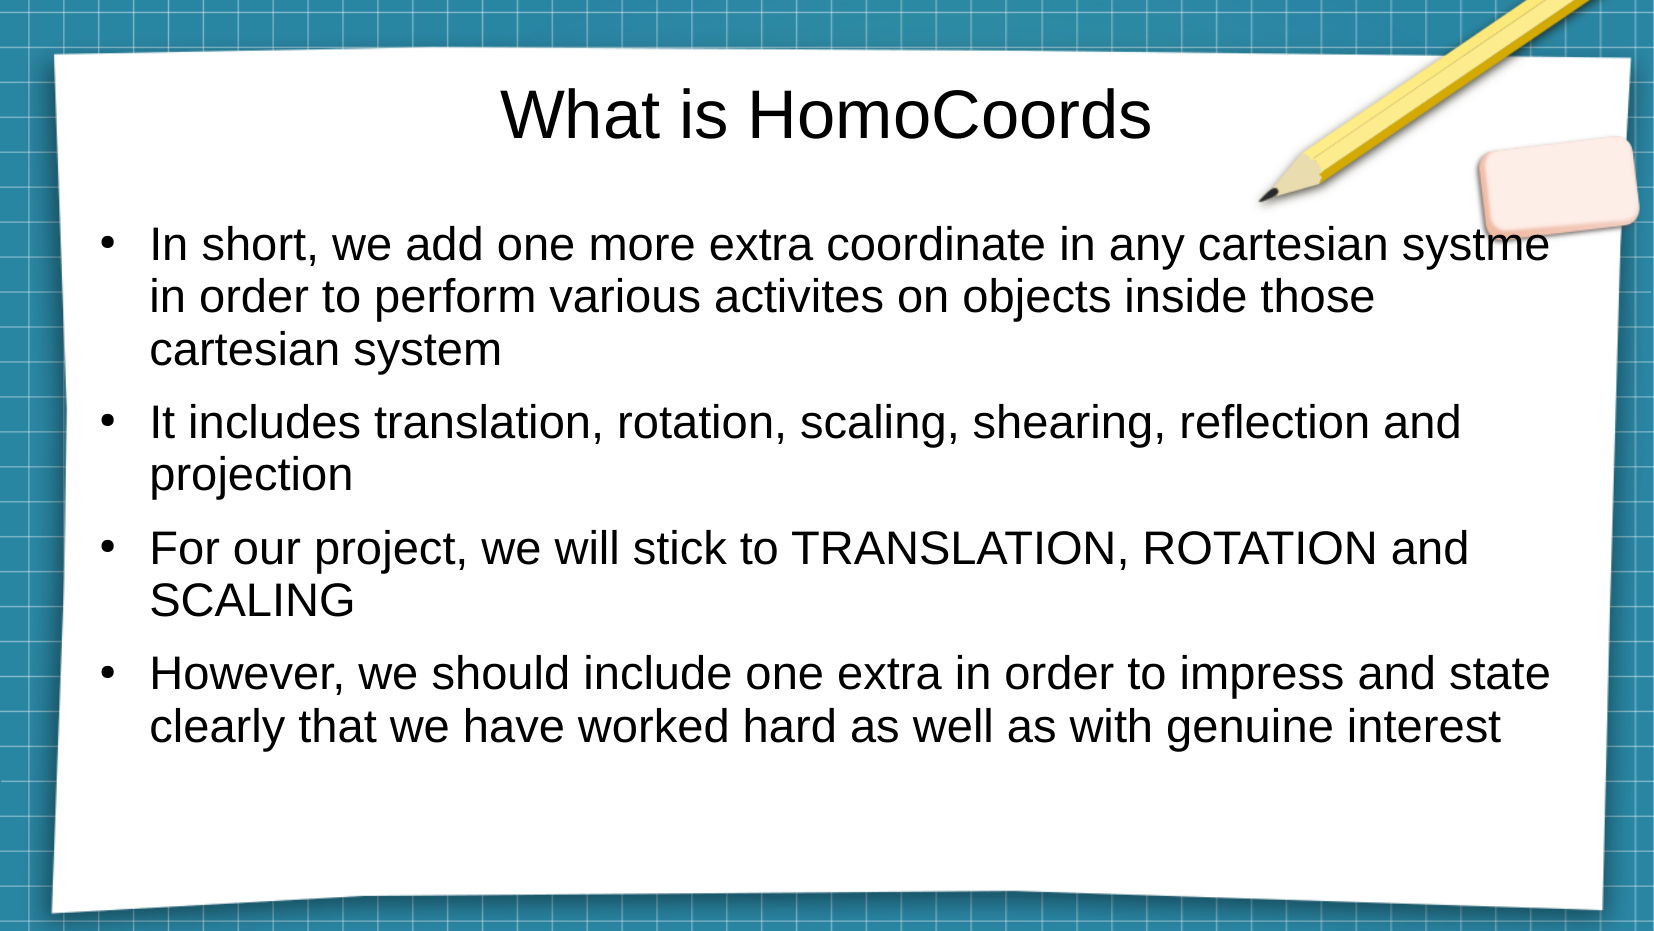

# What is HomoCoords
In short, we add one more extra coordinate in any cartesian systme in order to perform various activites on objects inside those cartesian system
It includes translation, rotation, scaling, shearing, reflection and projection
For our project, we will stick to TRANSLATION, ROTATION and SCALING
However, we should include one extra in order to impress and state clearly that we have worked hard as well as with genuine interest